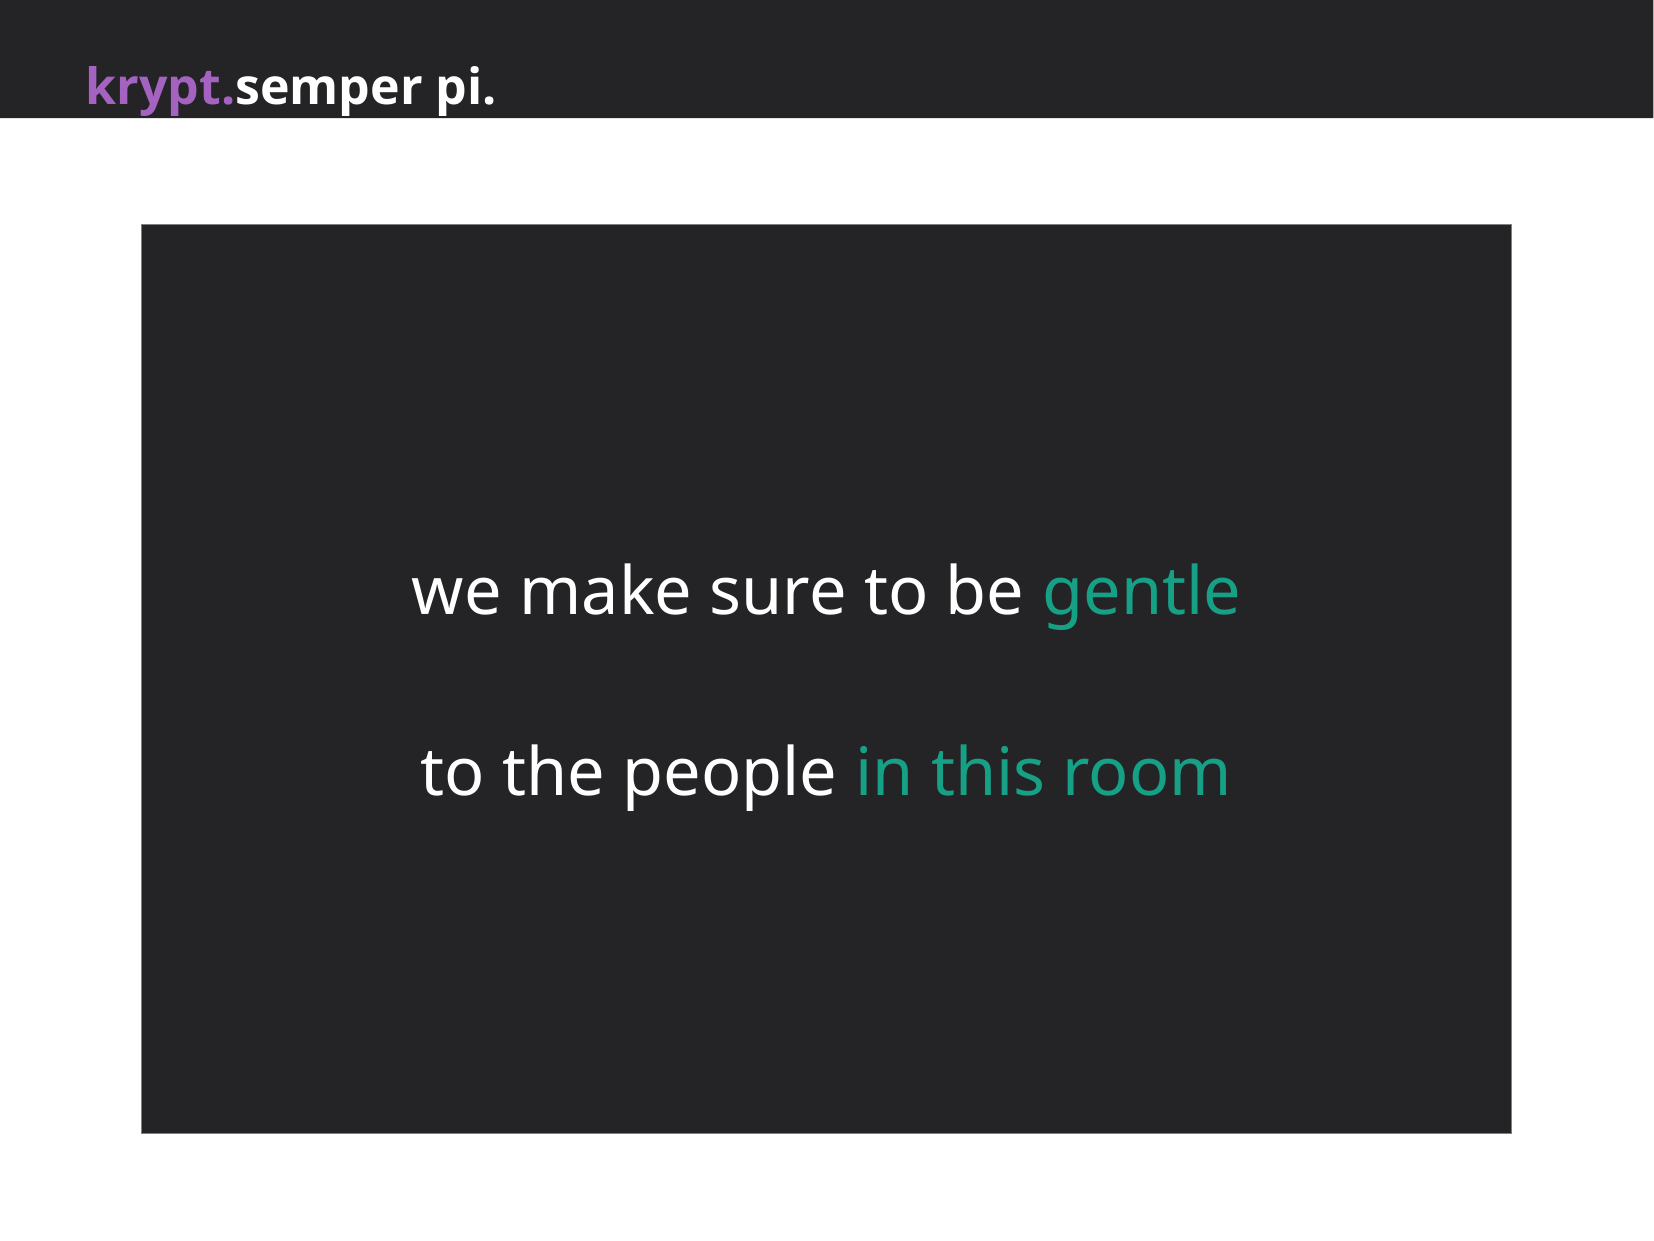

krypt.semper pi.
we make sure to be gentle
to the people in this room
krypt first of all is a framework